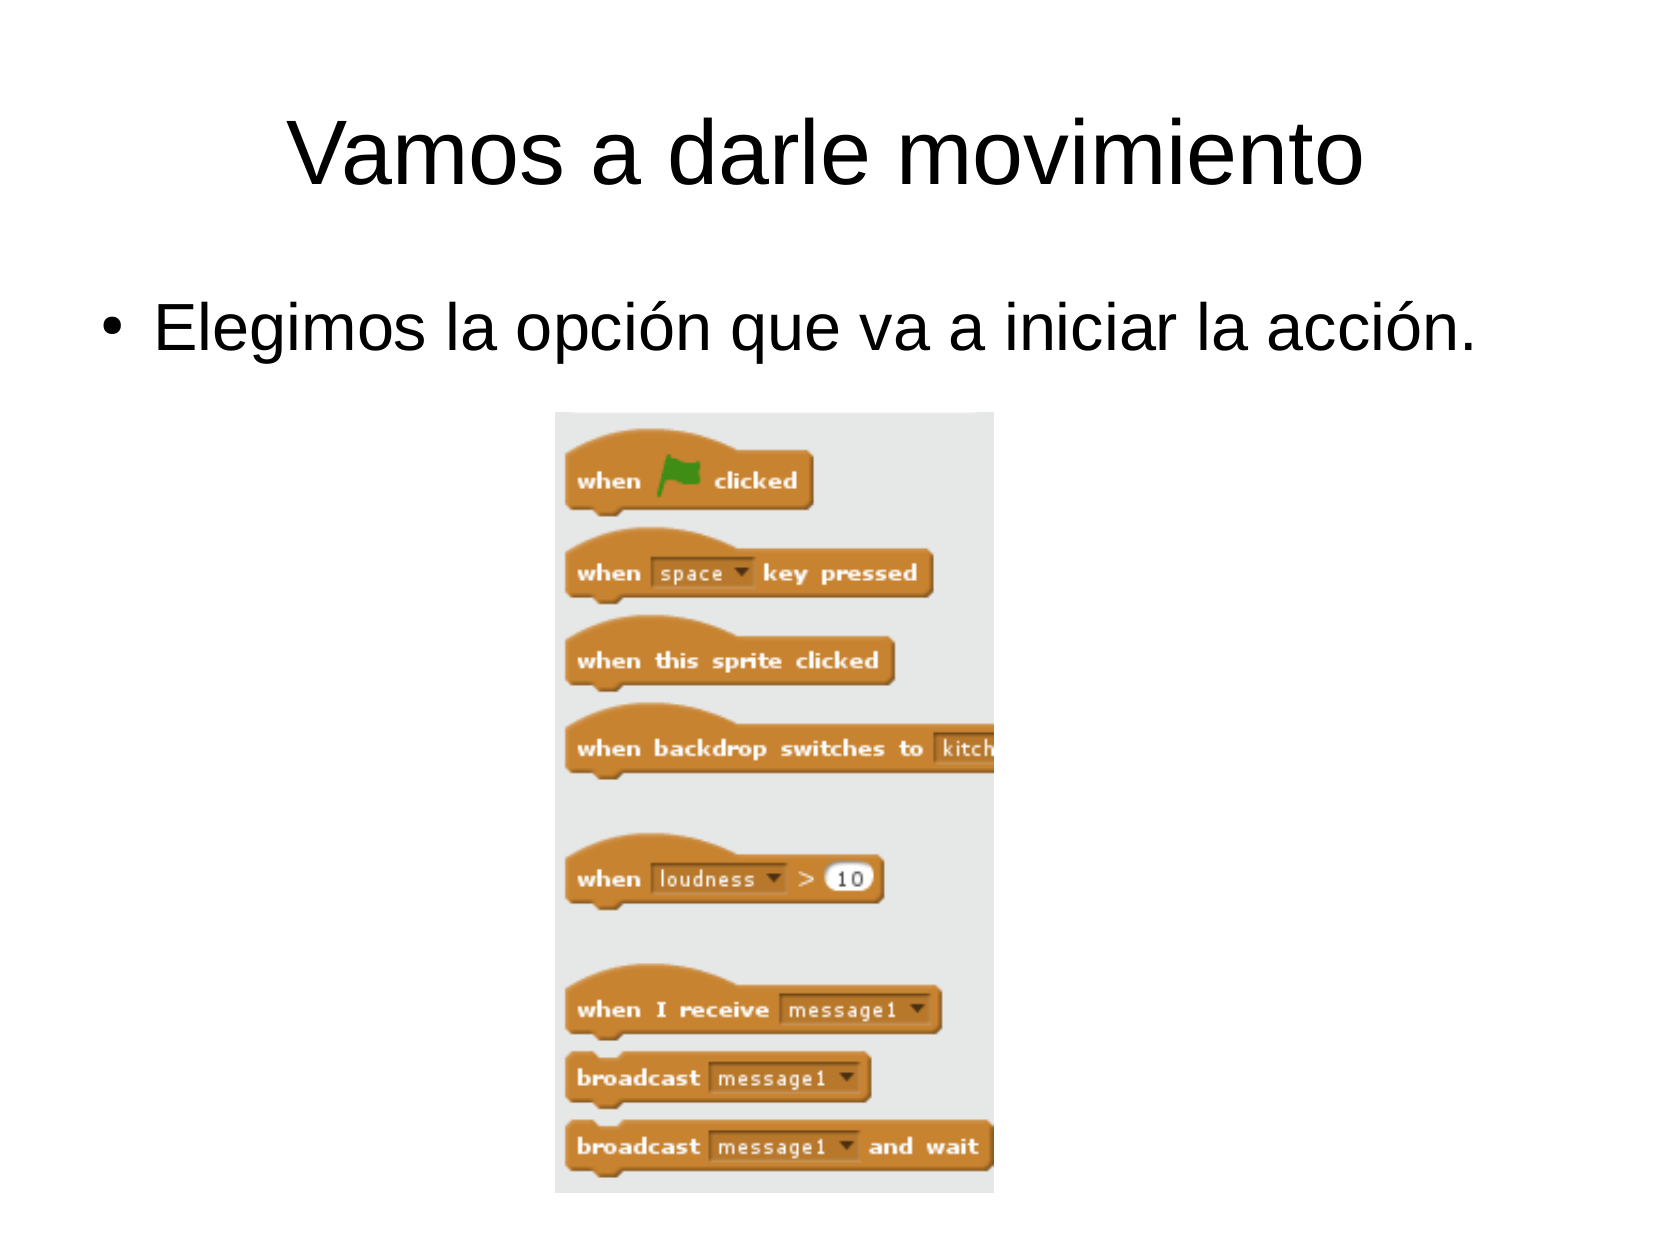

# Vamos a darle movimiento
Elegimos la opción que va a iniciar la acción.